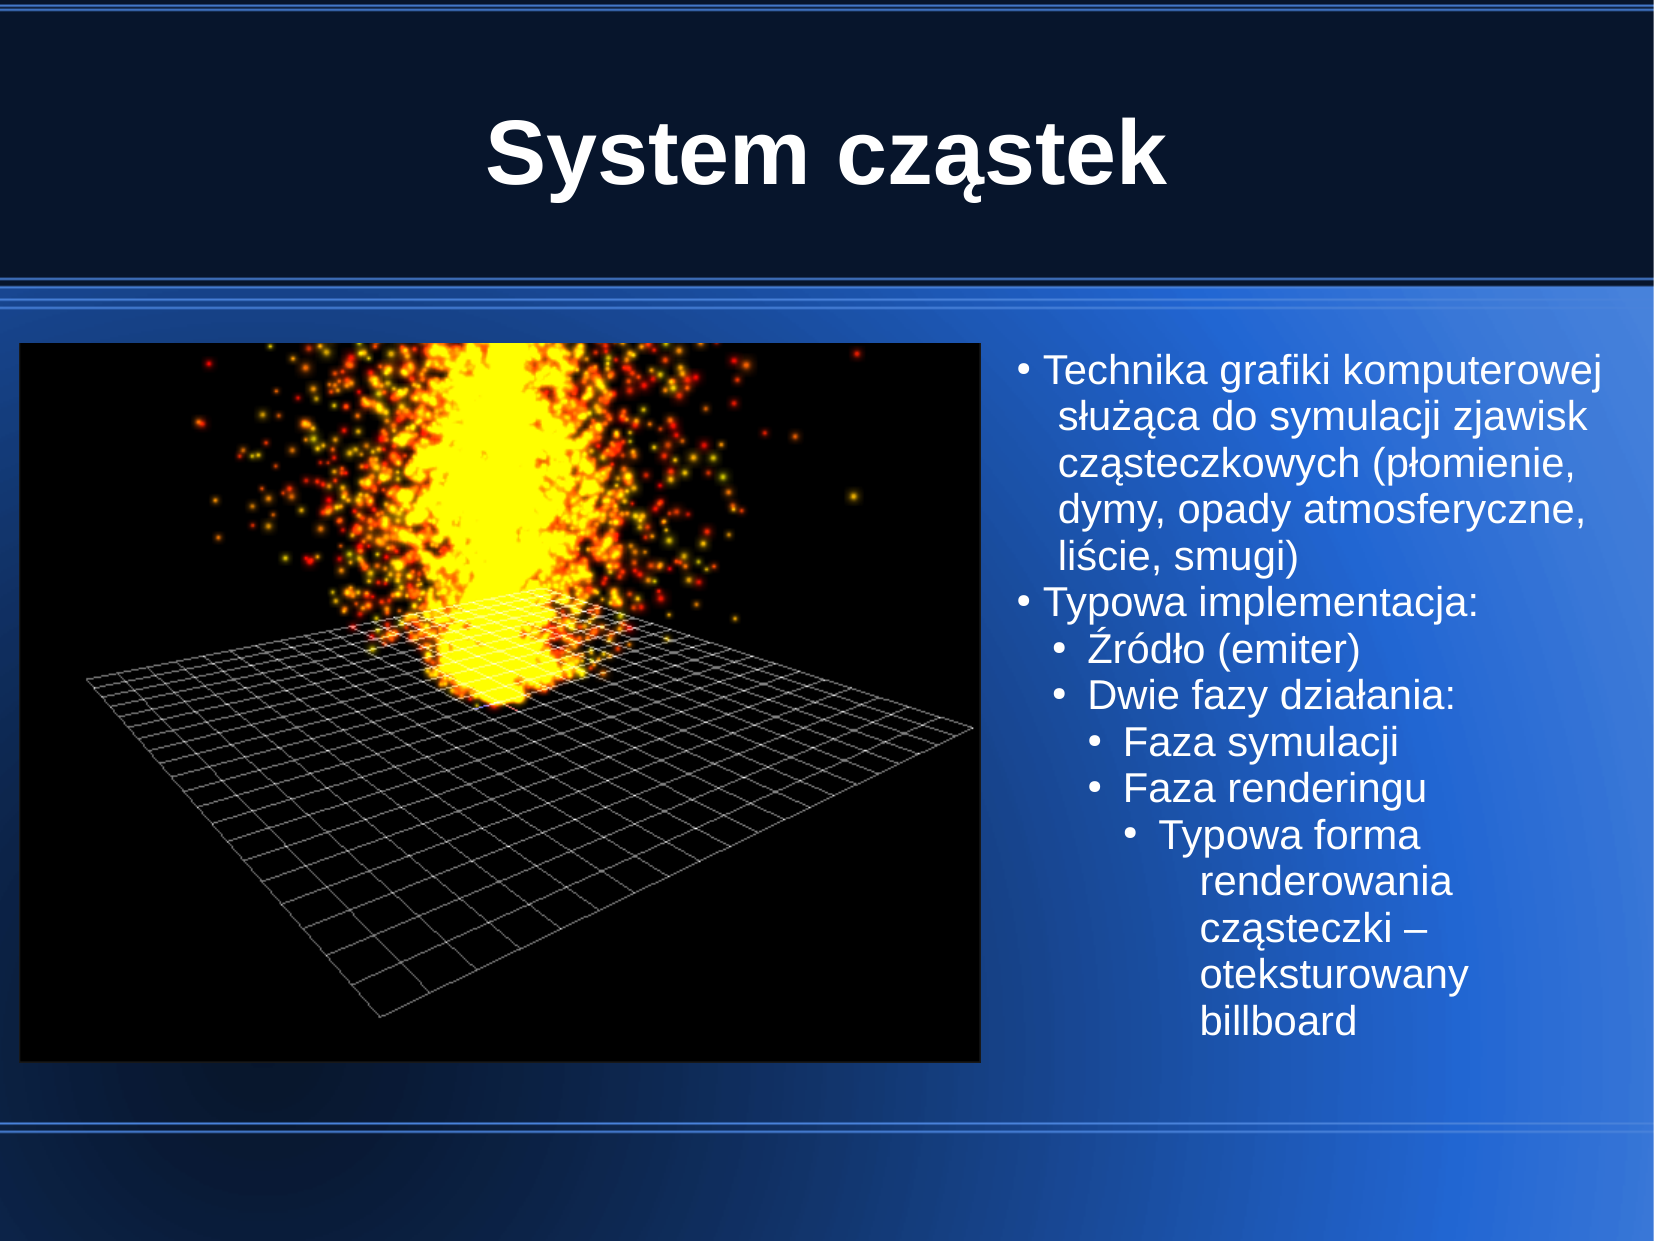

# System cząstek
 Technika grafiki komputerowej służąca do symulacji zjawisk cząsteczkowych (płomienie, dymy, opady atmosferyczne, liście, smugi)
 Typowa implementacja:
Źródło (emiter)
Dwie fazy działania:
Faza symulacji
Faza renderingu
Typowa forma renderowania cząsteczki – oteksturowany billboard